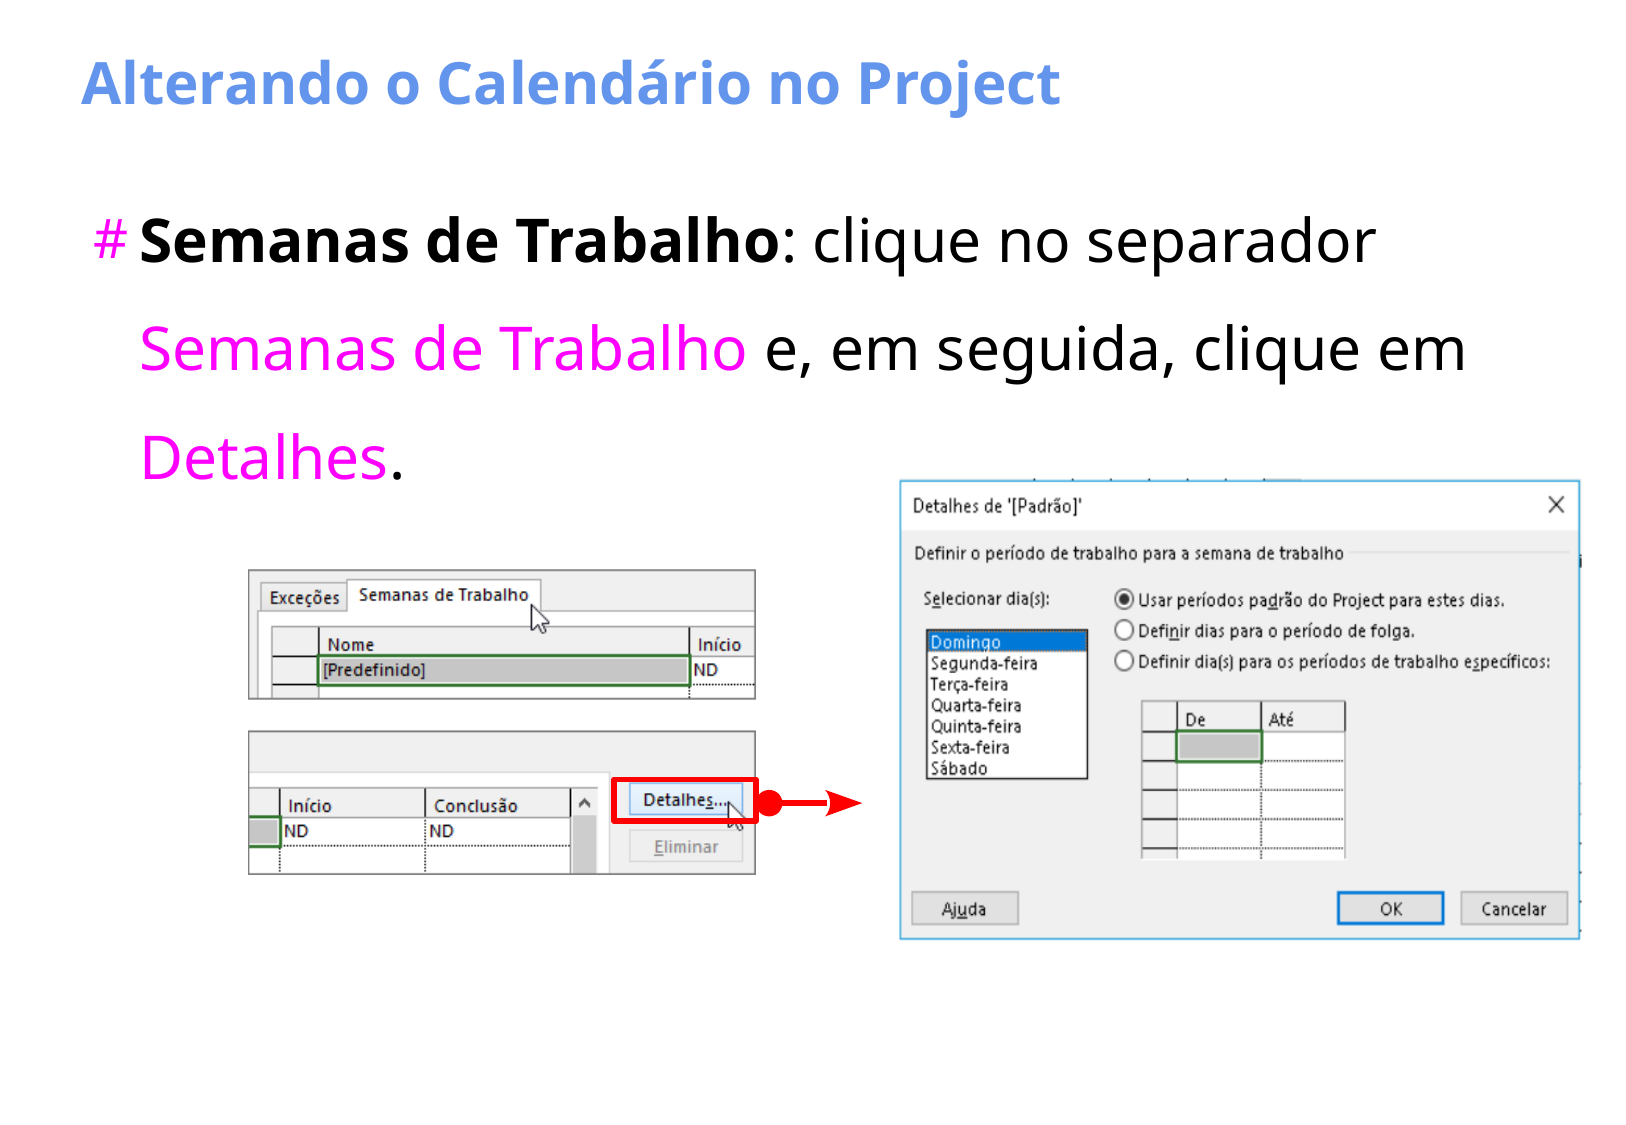

Alterando o Calendário no Project
# Semanas de Trabalho: clique no separador Semanas de Trabalho e, em seguida, clique em Detalhes.